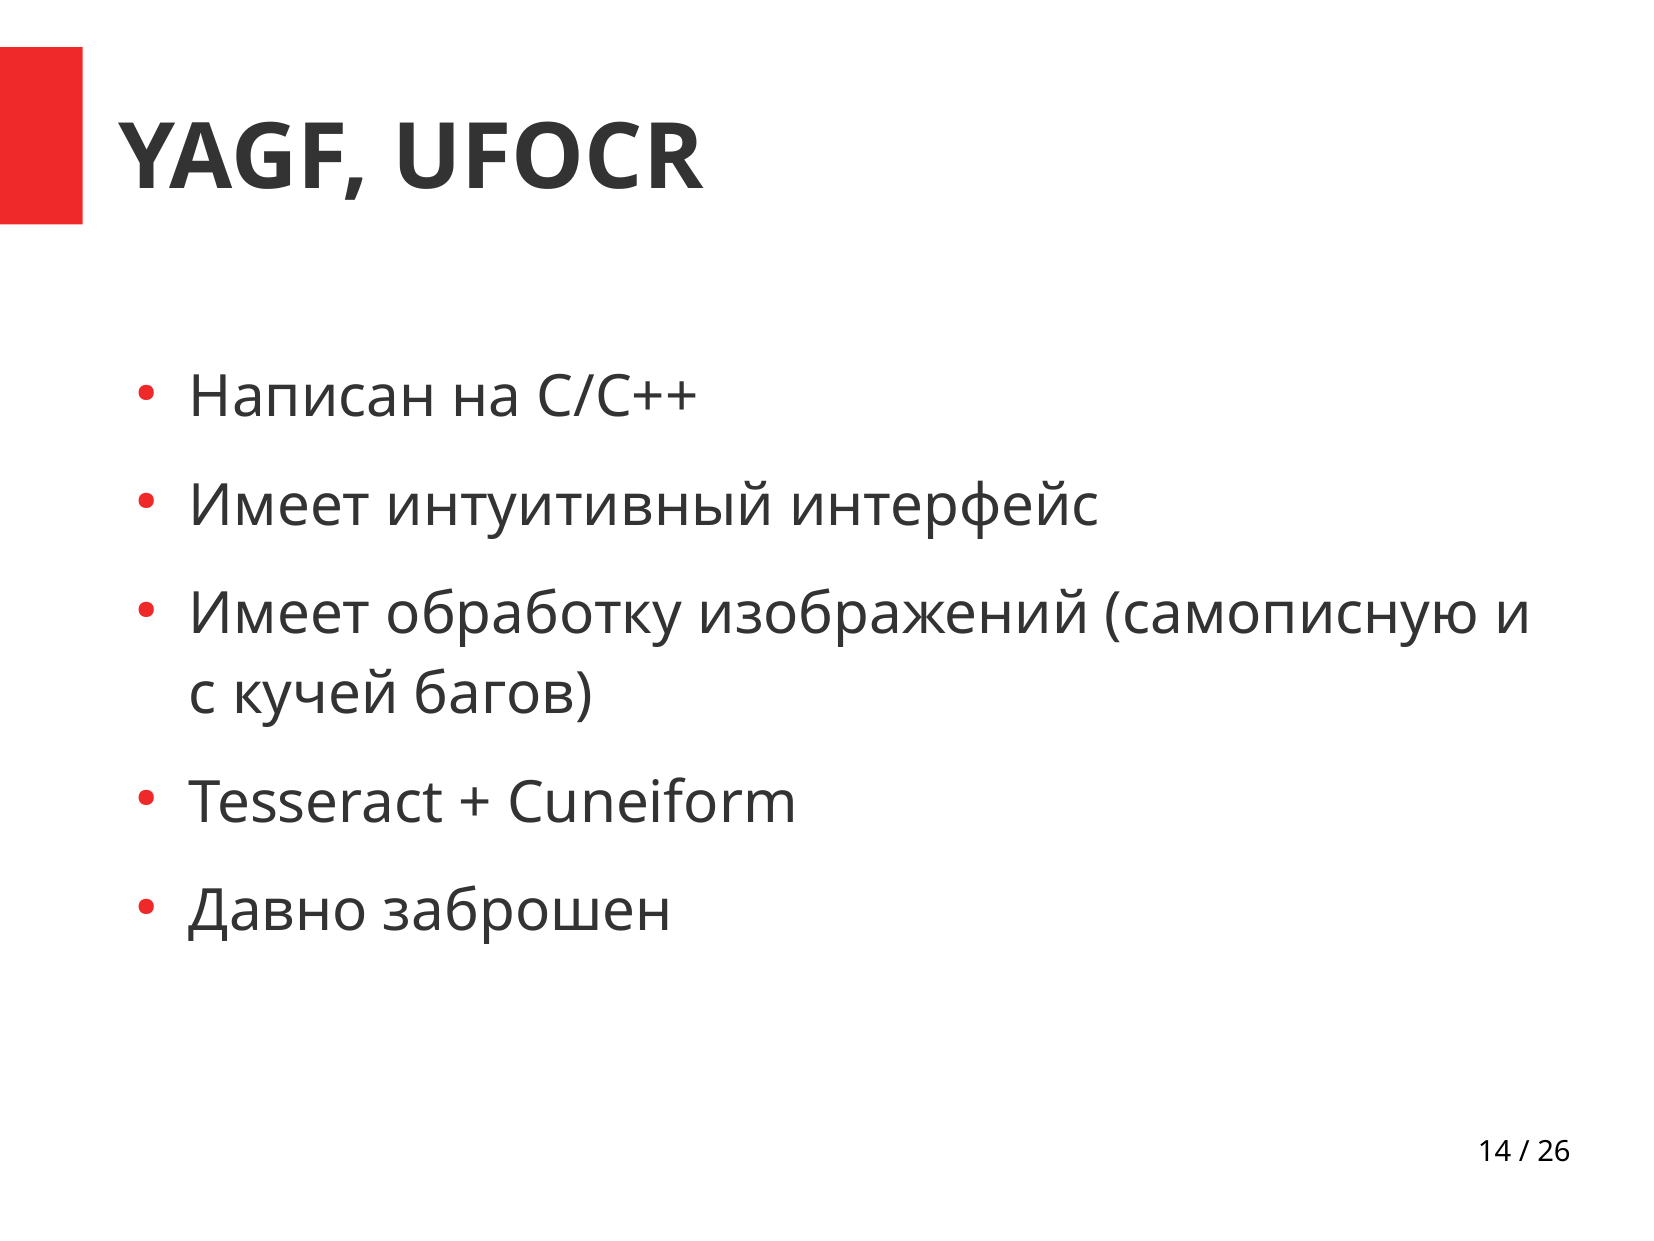

# YAGF, UFOCR
Написан на C/C++
Имеет интуитивный интерфейс
Имеет обработку изображений (самописную и с кучей багов)
Tesseract + Cuneiform
Давно заброшен
14